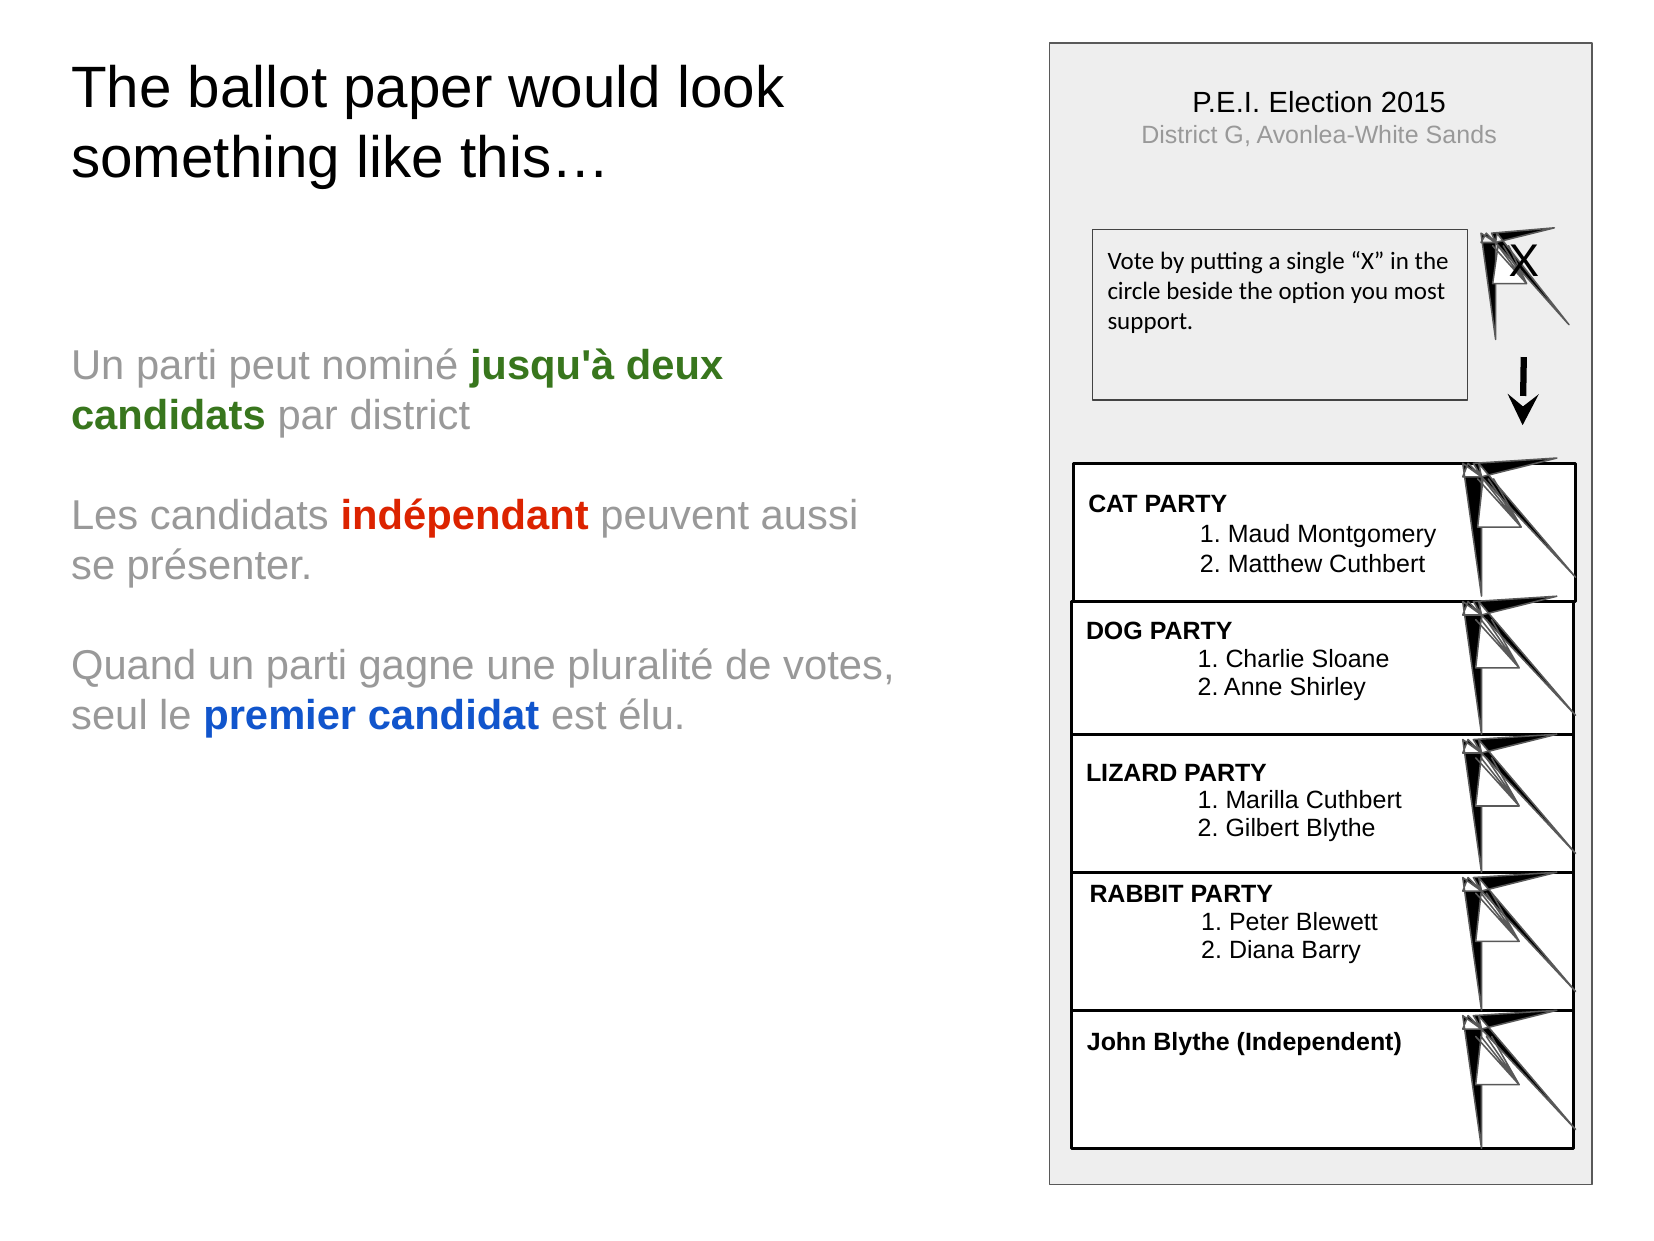

# The ballot paper would look something like this…
P.E.I. Election 2015
District G, Avonlea-White Sands
X
Vote by putting a single “X” in the circle beside the option you most support.
Un parti peut nominé jusqu'à deux candidats par district
Les candidats indépendant peuvent aussi se présenter.
Quand un parti gagne une pluralité de votes, seul le premier candidat est élu.
CAT PARTY
 1. Maud Montgomery
 2. Matthew Cuthbert
DOG PARTY
 1. Charlie Sloane
 2. Anne Shirley
LIZARD PARTY
 1. Marilla Cuthbert
 2. Gilbert Blythe
RABBIT PARTY
 1. Peter Blewett
 2. Diana Barry
John Blythe (Independent)